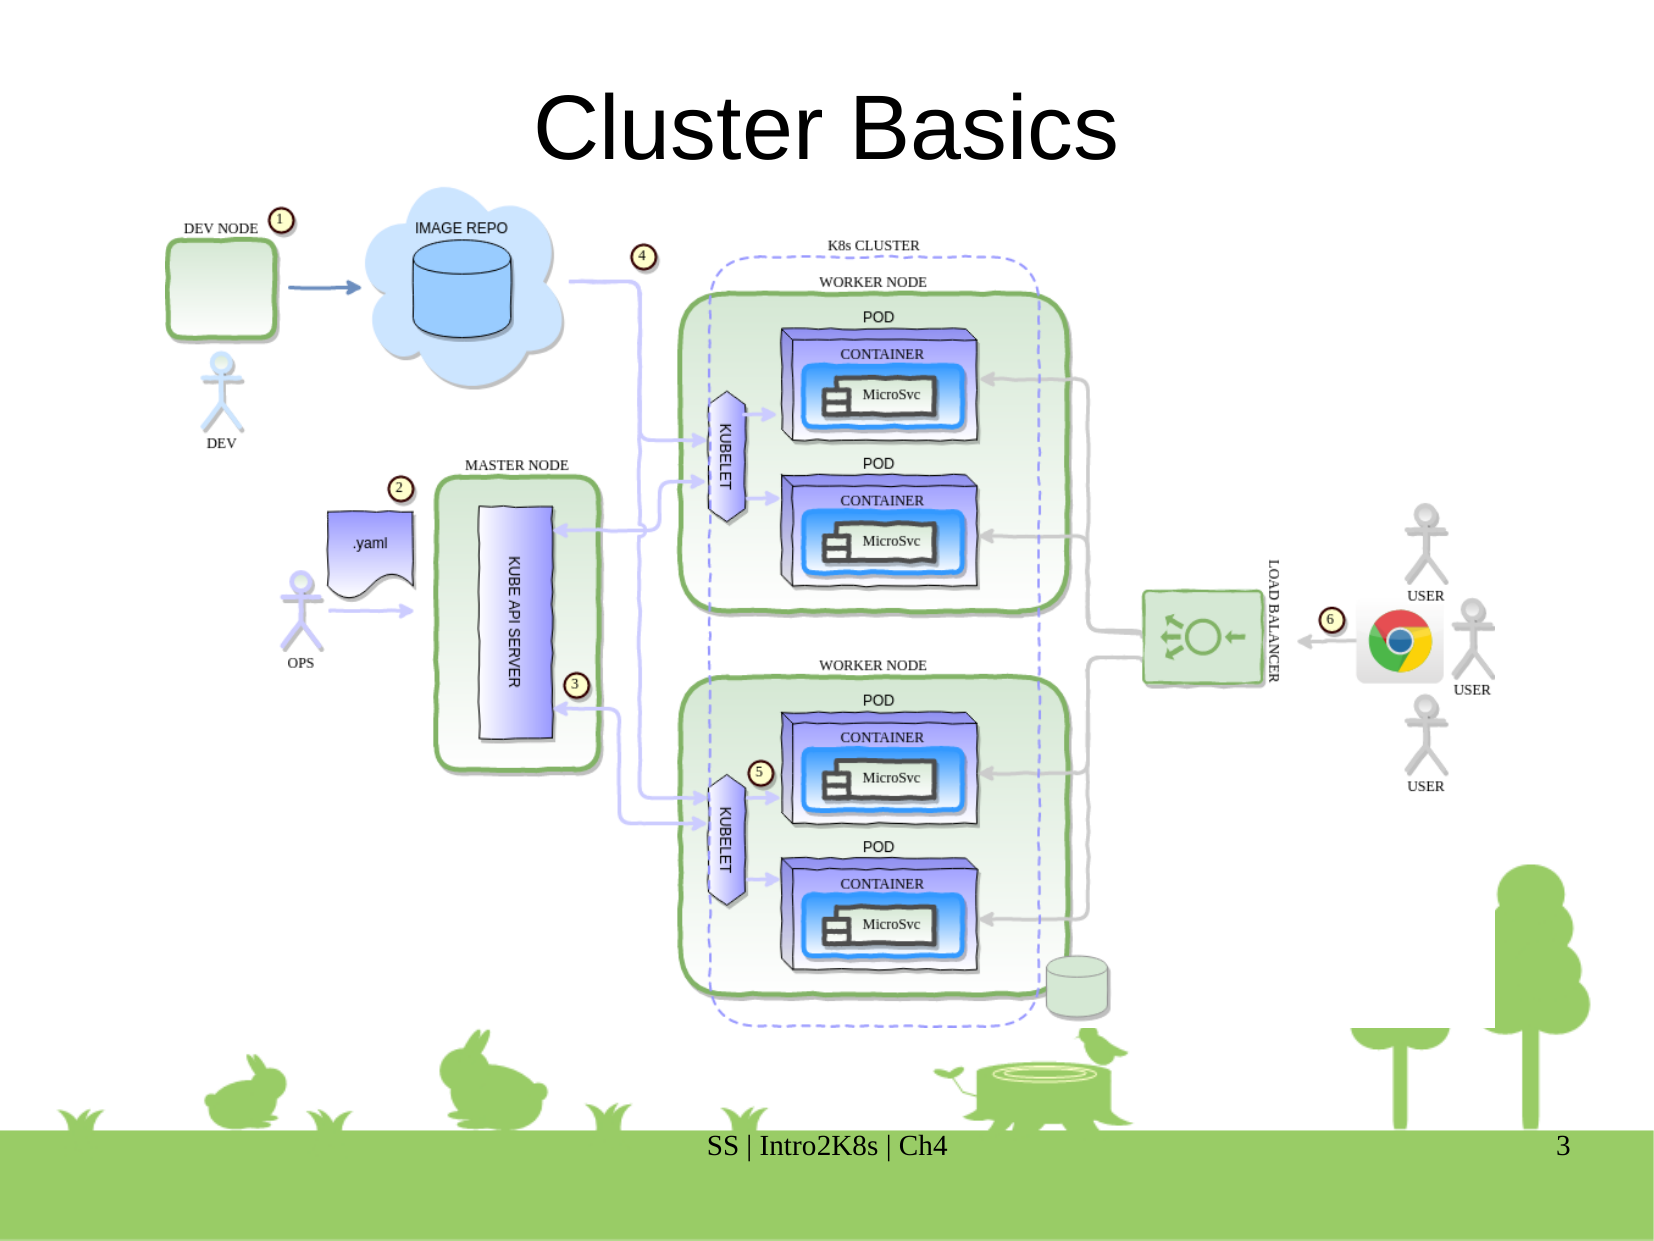

# Cluster Basics
SS | Intro2K8s | Ch4
3